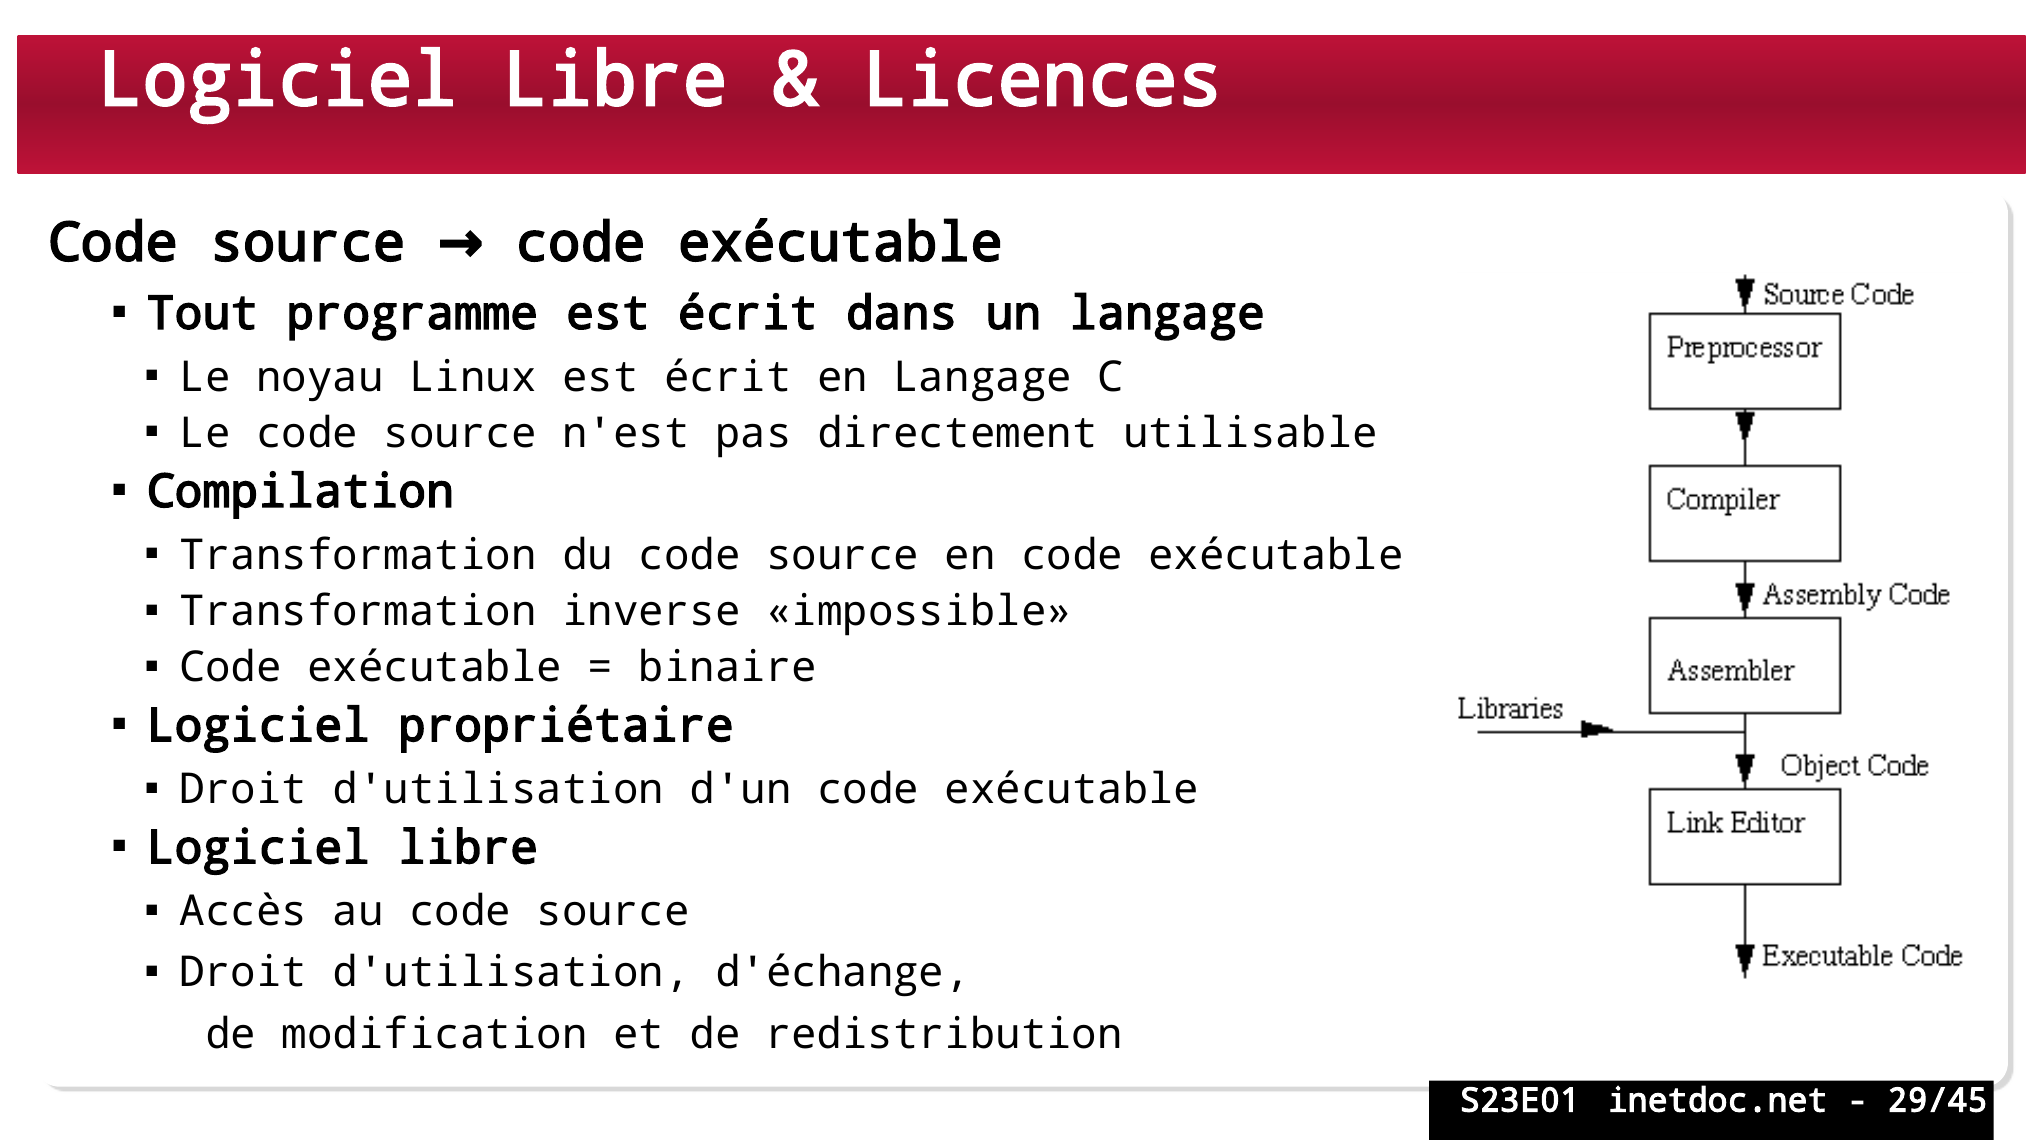

Logiciel Libre & Licences
Code source → code exécutable
Tout programme est écrit dans un langage
Le noyau Linux est écrit en Langage C
Le code source n'est pas directement utilisable
Compilation
Transformation du code source en code exécutable
Transformation inverse «impossible»
Code exécutable = binaire
Logiciel propriétaire
Droit d'utilisation d'un code exécutable
Logiciel libre
Accès au code source
Droit d'utilisation, d'échange,
 de modification et de redistribution
S23E01	inetdoc.net - /45